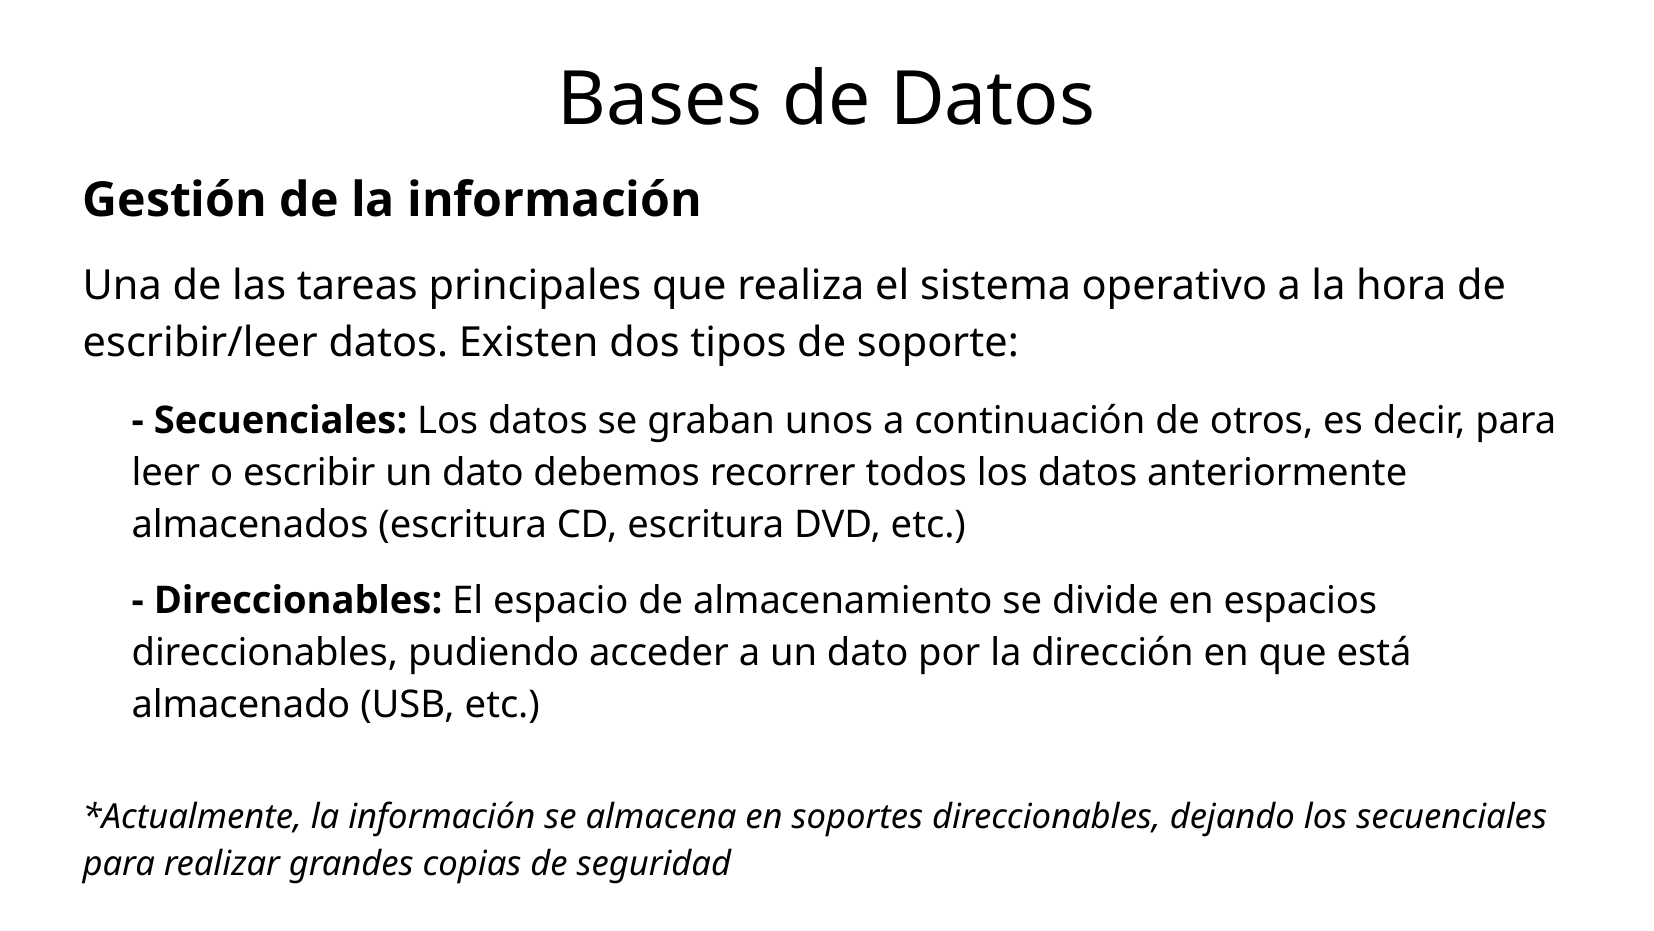

# Bases de Datos
Gestión de la información
Una de las tareas principales que realiza el sistema operativo a la hora de escribir/leer datos. Existen dos tipos de soporte:
- Secuenciales: Los datos se graban unos a continuación de otros, es decir, para leer o escribir un dato debemos recorrer todos los datos anteriormente almacenados (escritura CD, escritura DVD, etc.)
- Direccionables: El espacio de almacenamiento se divide en espacios direccionables, pudiendo acceder a un dato por la dirección en que está almacenado (USB, etc.)
*Actualmente, la información se almacena en soportes direccionables, dejando los secuenciales para realizar grandes copias de seguridad